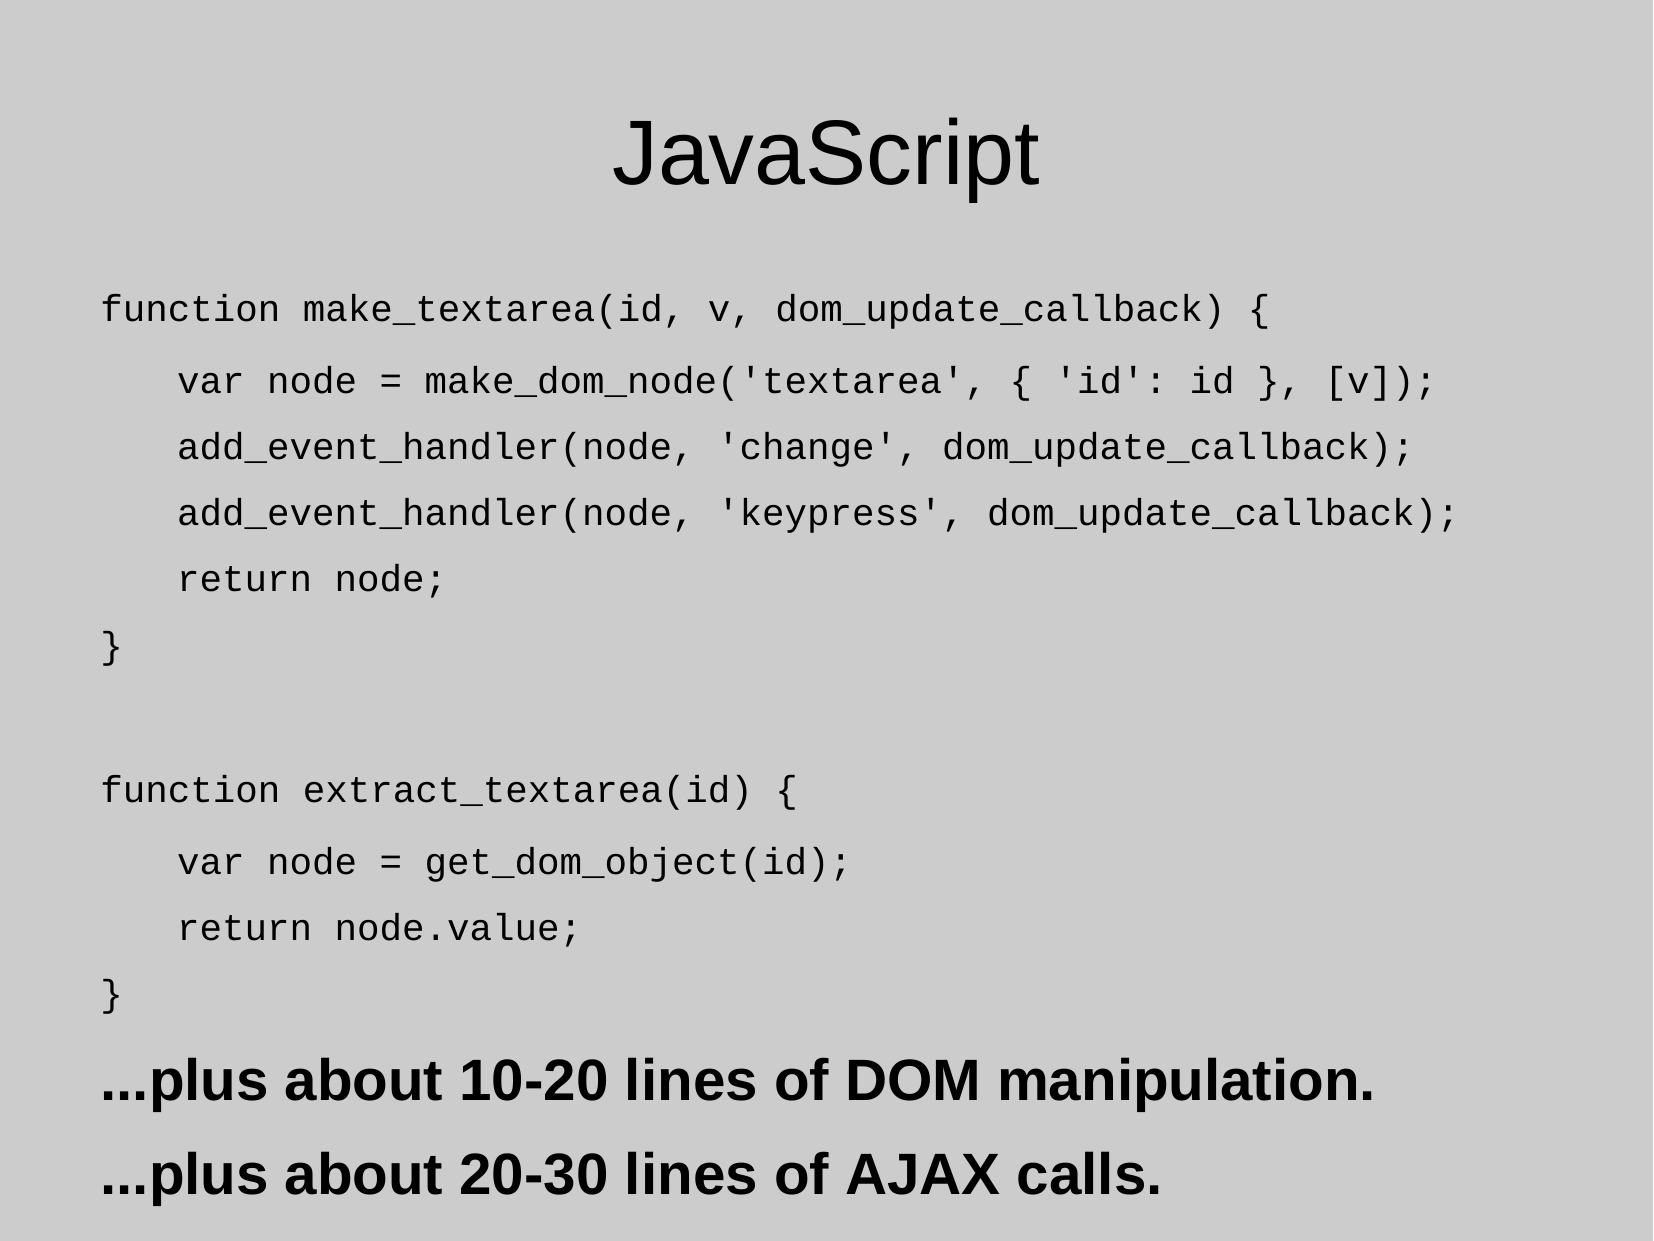

# JavaScript
function make_textarea(id, v, dom_update_callback) {
var node = make_dom_node('textarea', { 'id': id }, [v]);
add_event_handler(node, 'change', dom_update_callback);
add_event_handler(node, 'keypress', dom_update_callback);
return node;
}
function extract_textarea(id) {
var node = get_dom_object(id);
return node.value;
}
...plus about 10-20 lines of DOM manipulation.
...plus about 20-30 lines of AJAX calls.